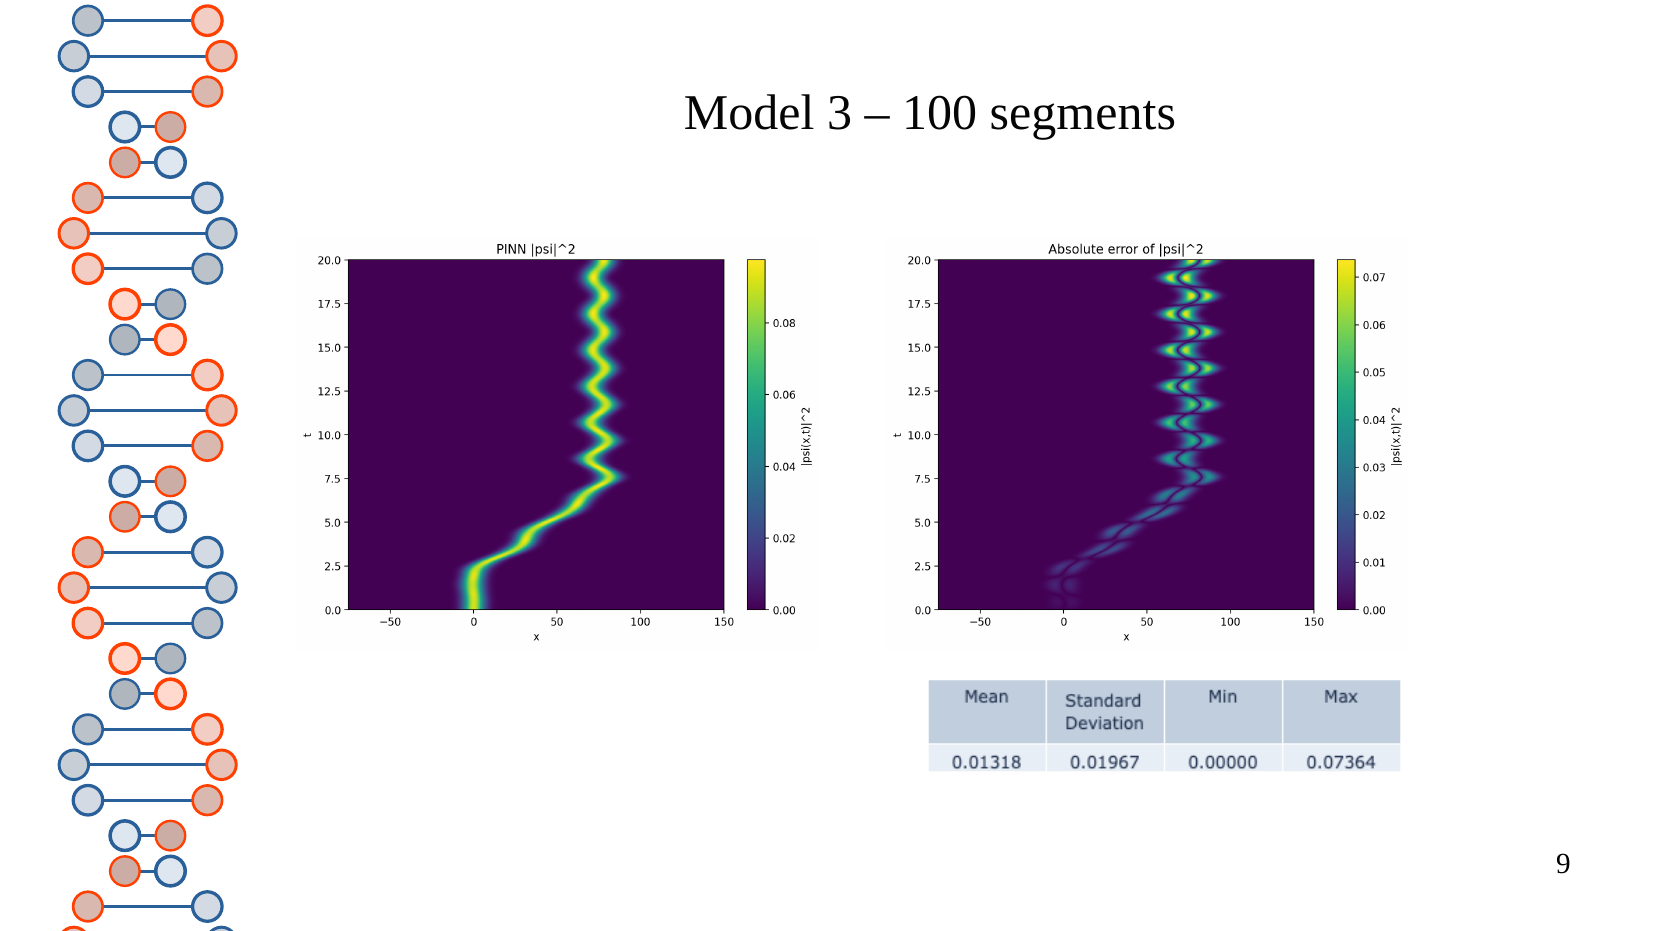

# Model 3 – 100 segments
9